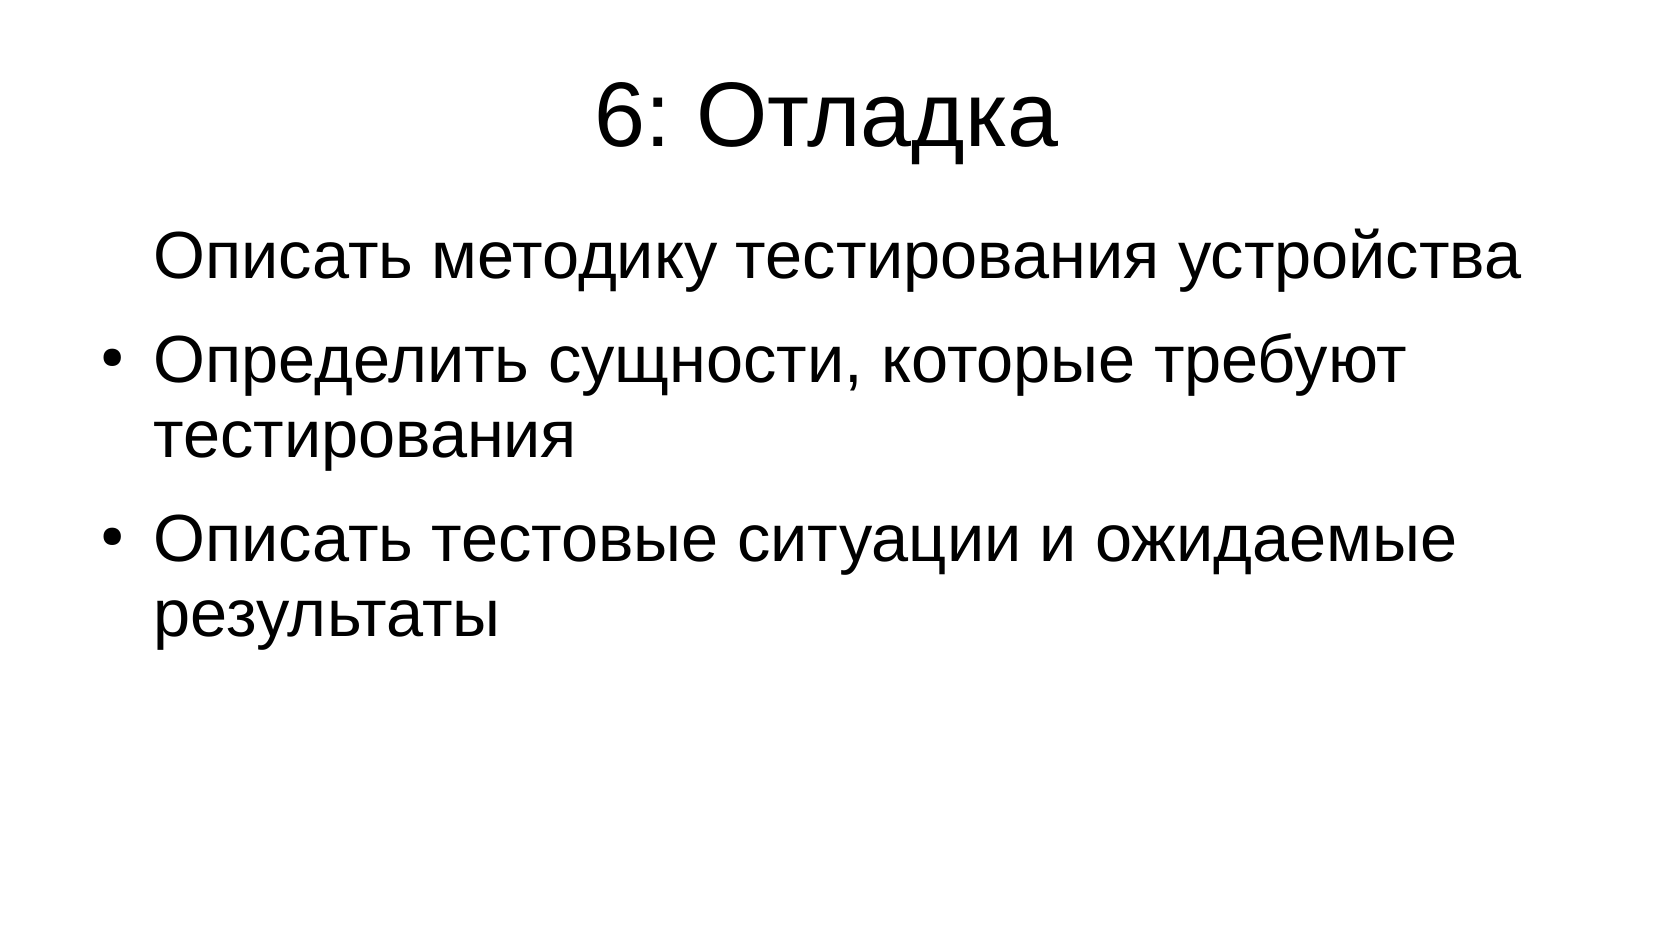

# 6: Отладка
Описать методику тестирования устройства
Определить сущности, которые требуют тестирования
Описать тестовые ситуации и ожидаемые результаты